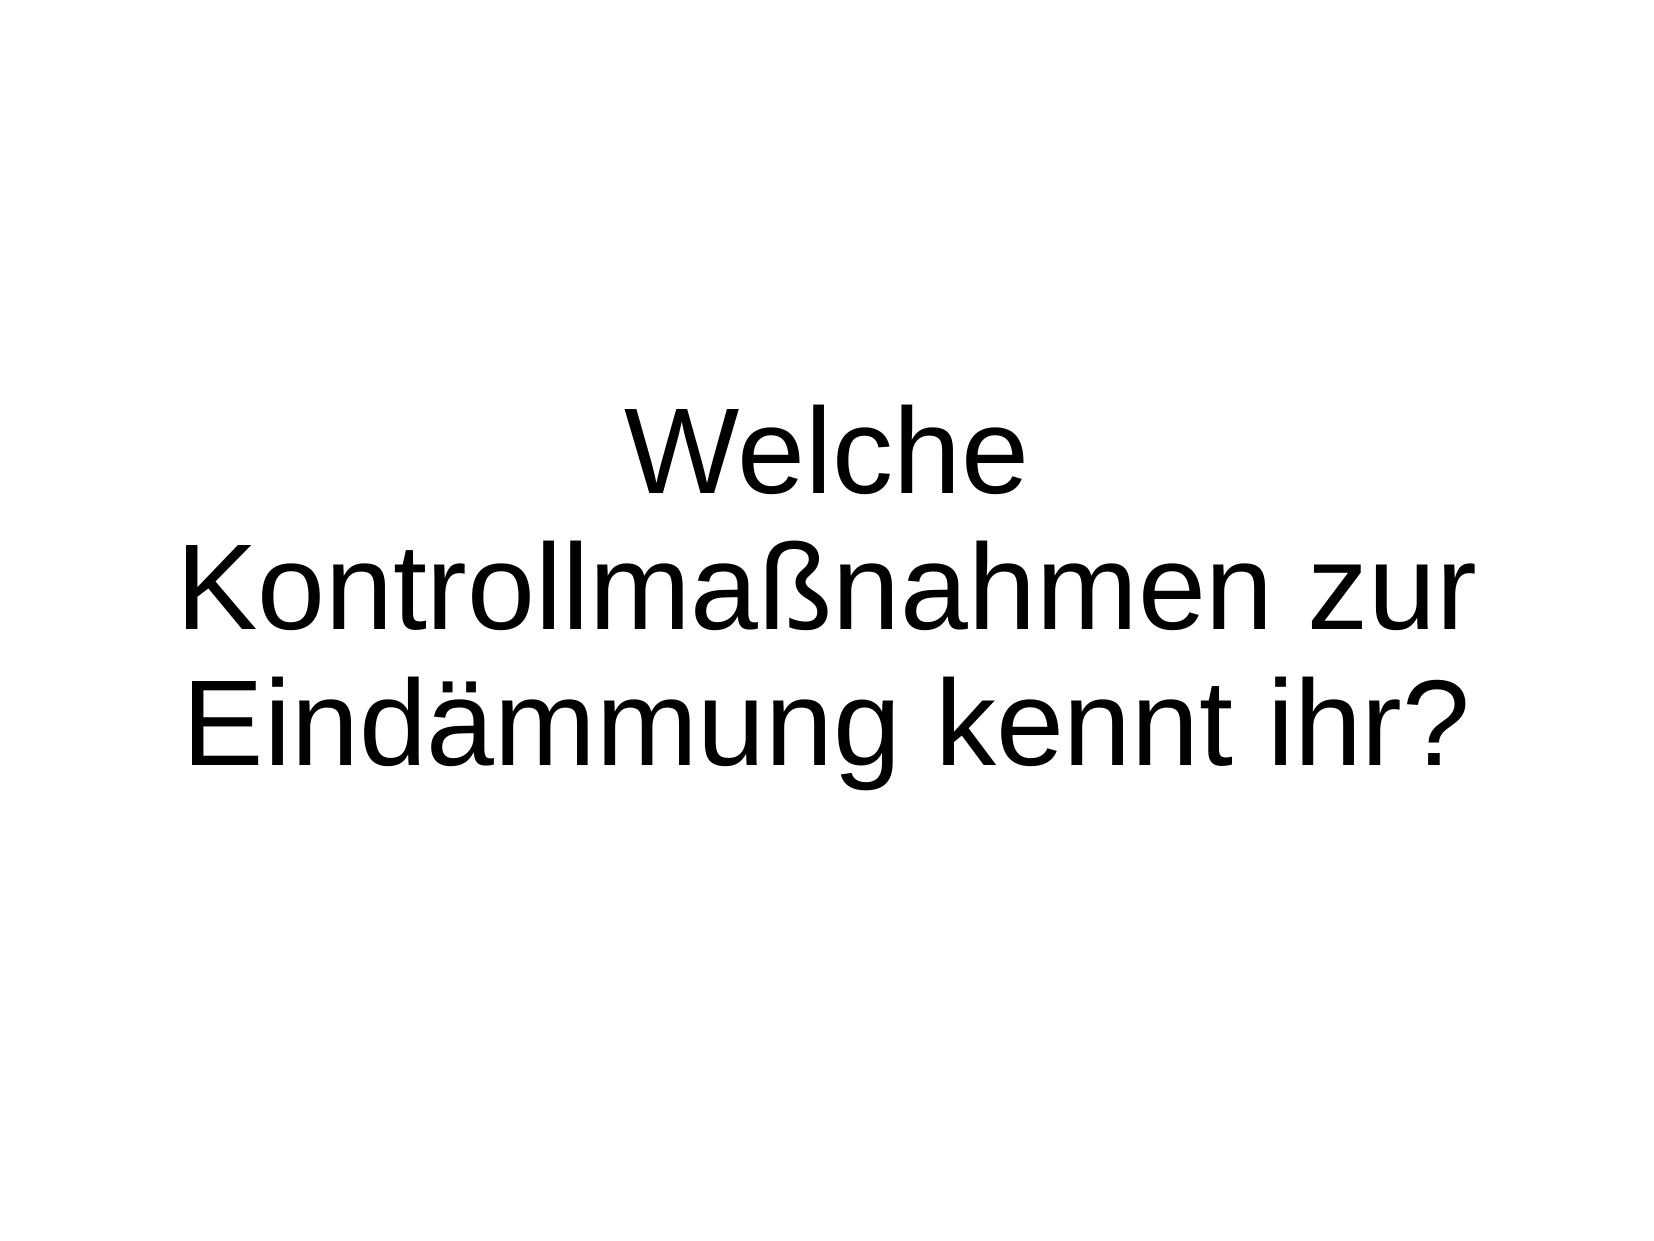

# Welche Kontrollmaßnahmen zur Eindämmung kennt ihr?